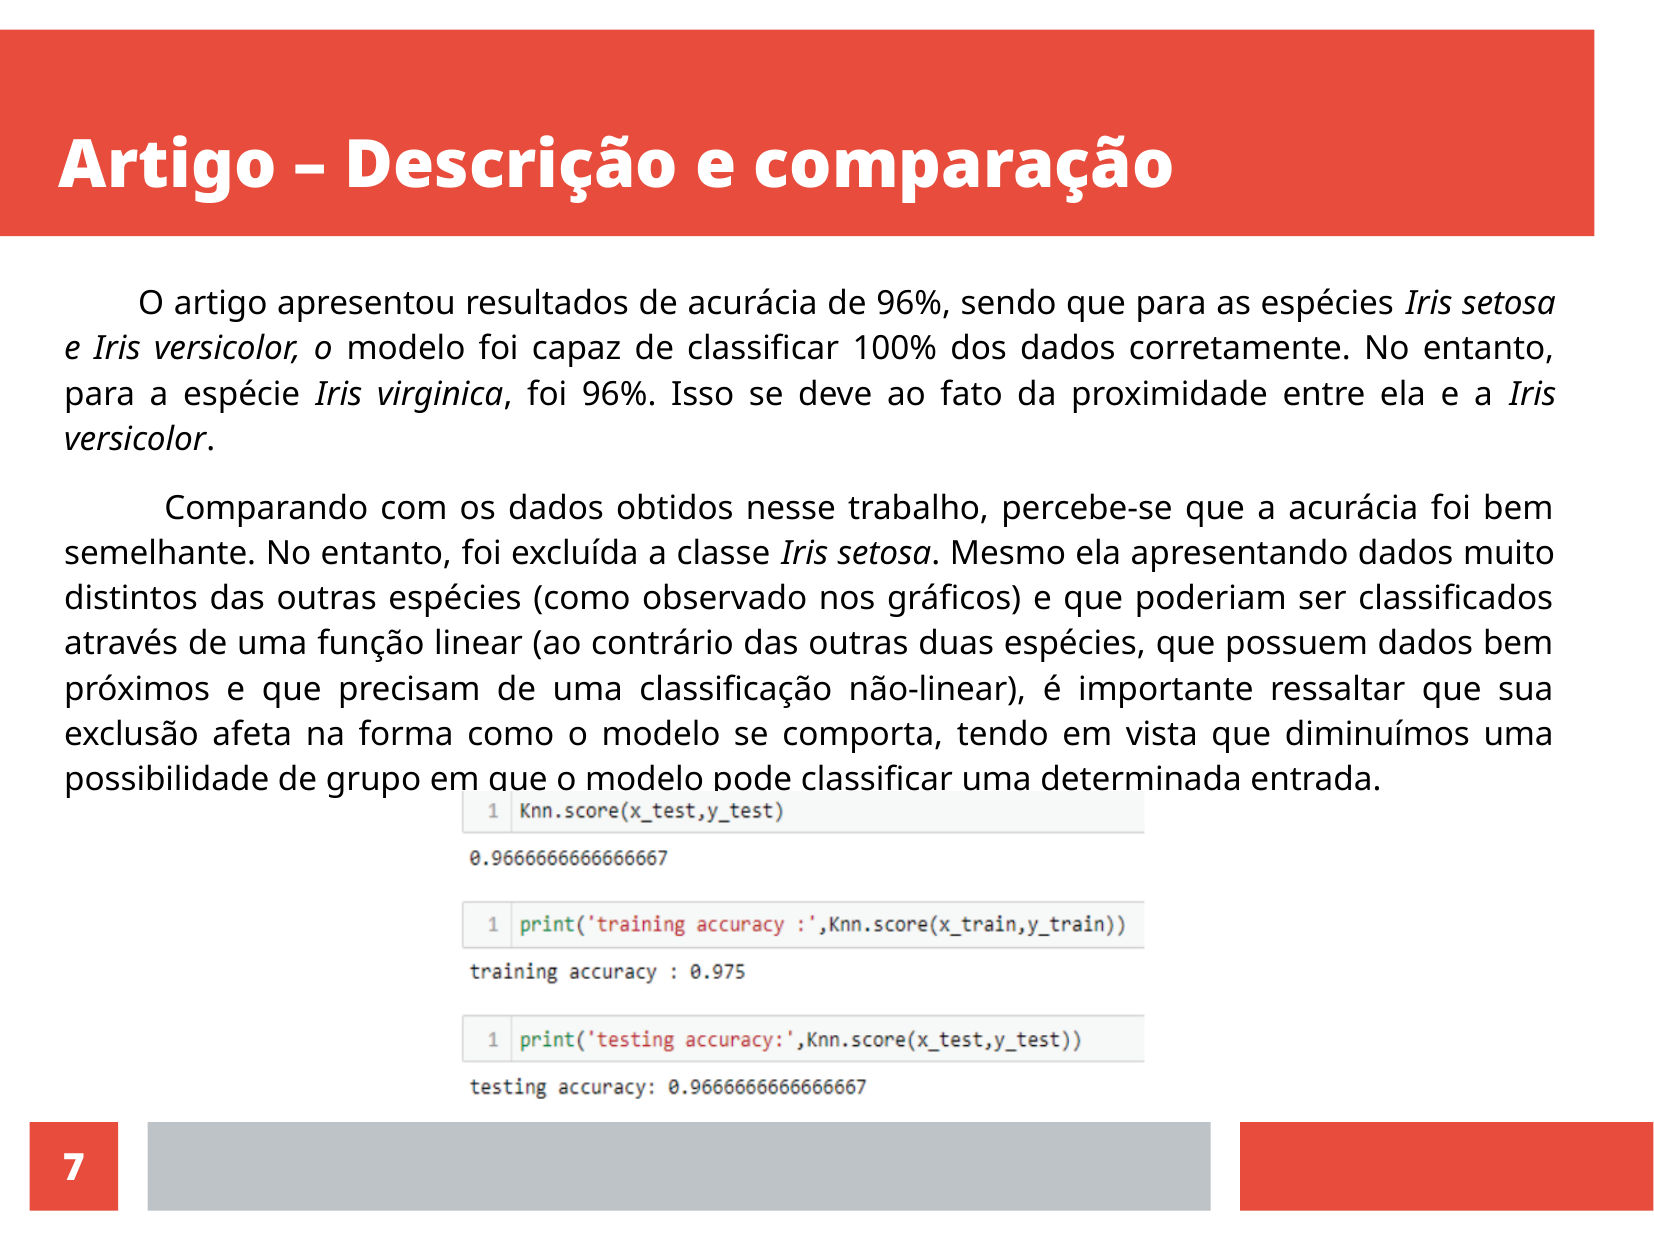

# Artigo – Descrição e comparação
	O artigo apresentou resultados de acurácia de 96%, sendo que para as espécies Iris setosa e Iris versicolor, o modelo foi capaz de classificar 100% dos dados corretamente. No entanto, para a espécie Iris virginica, foi 96%. Isso se deve ao fato da proximidade entre ela e a Iris versicolor.
 Comparando com os dados obtidos nesse trabalho, percebe-se que a acurácia foi bem semelhante. No entanto, foi excluída a classe Iris setosa. Mesmo ela apresentando dados muito distintos das outras espécies (como observado nos gráficos) e que poderiam ser classificados através de uma função linear (ao contrário das outras duas espécies, que possuem dados bem próximos e que precisam de uma classificação não-linear), é importante ressaltar que sua exclusão afeta na forma como o modelo se comporta, tendo em vista que diminuímos uma possibilidade de grupo em que o modelo pode classificar uma determinada entrada.
7